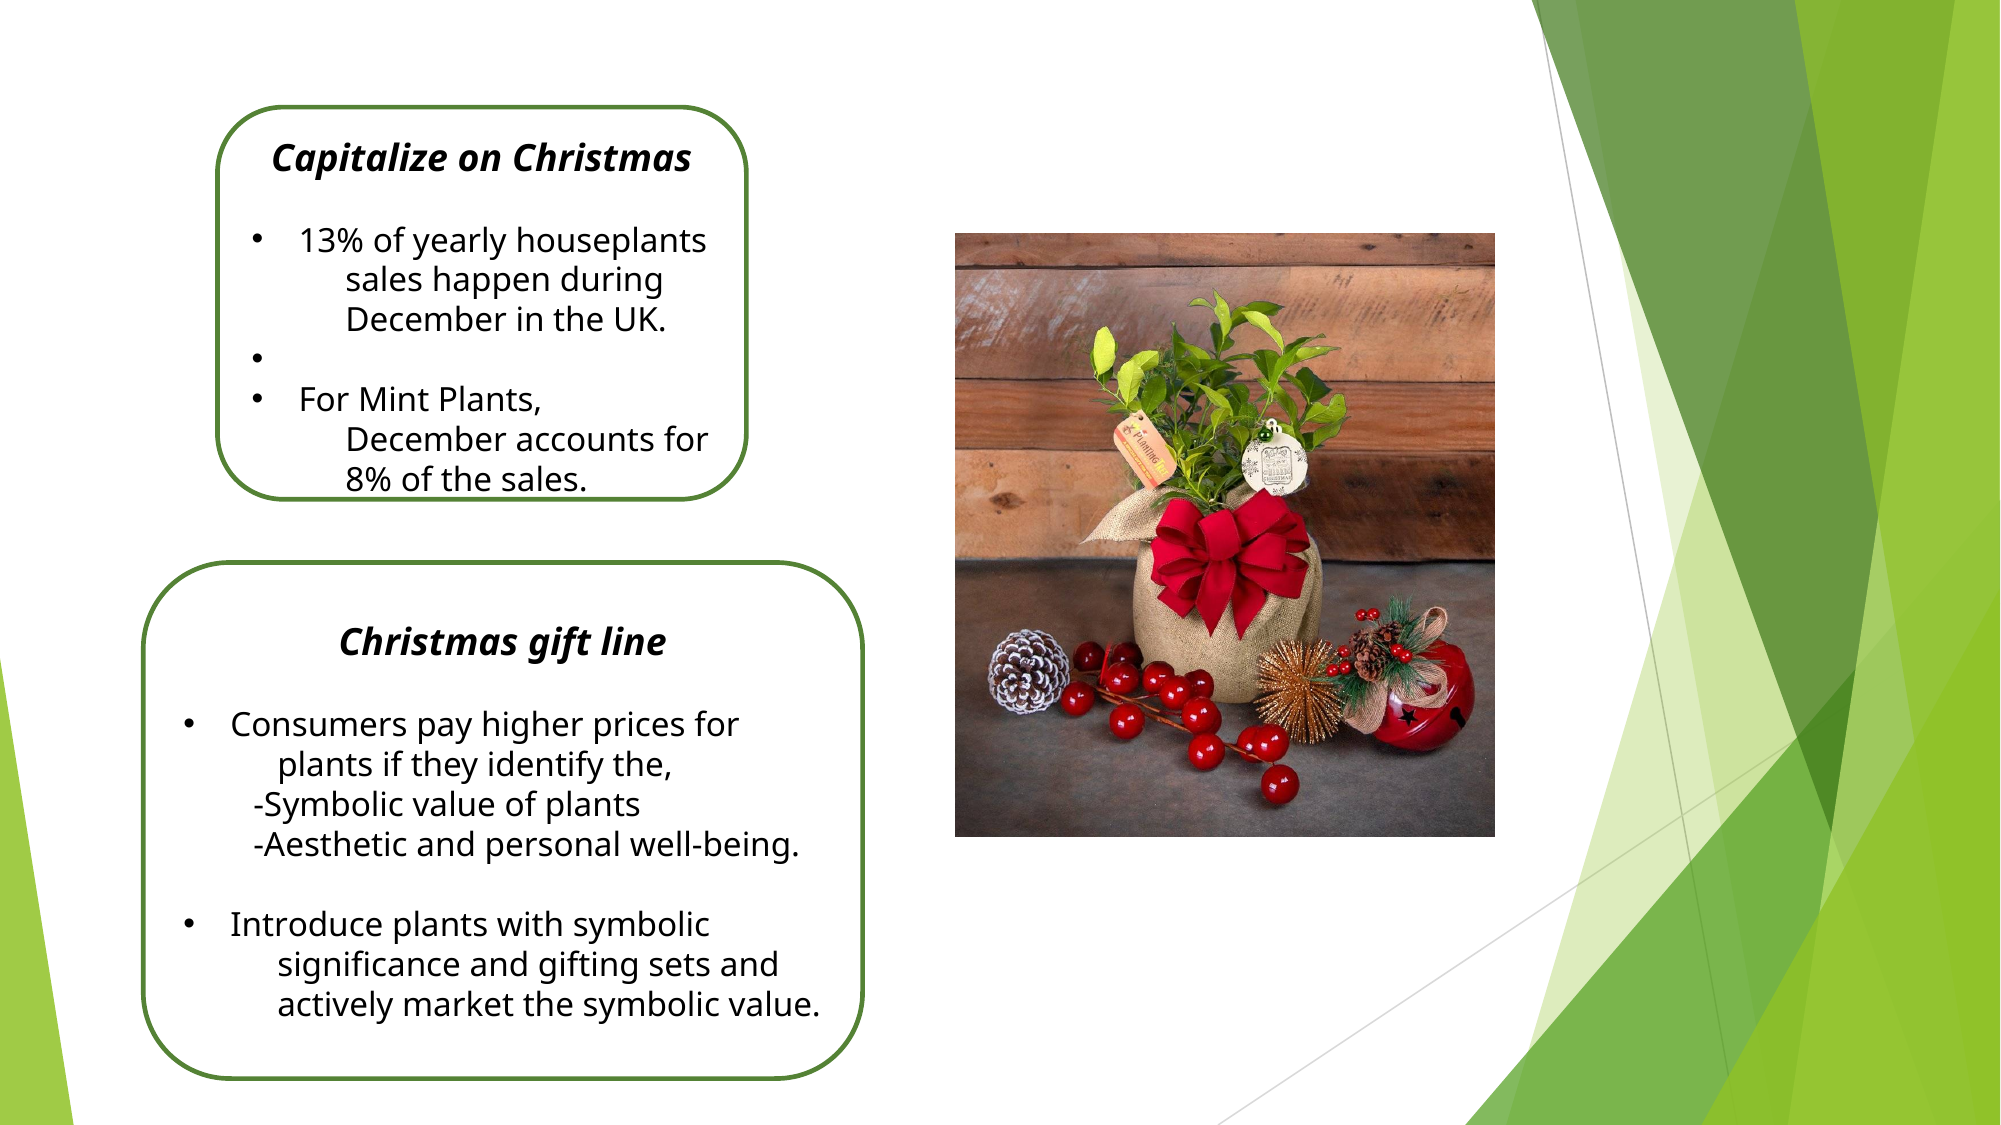

Capitalize on Christmas
13% of yearly houseplants sales happen during December in the UK.
For Mint Plants, December accounts for 8% of the sales.
Christmas gift line
Consumers pay higher prices for plants if they identify the,
 -Symbolic value of plants
 -Aesthetic and personal well-being.
Introduce plants with symbolic significance and gifting sets and actively market the symbolic value.